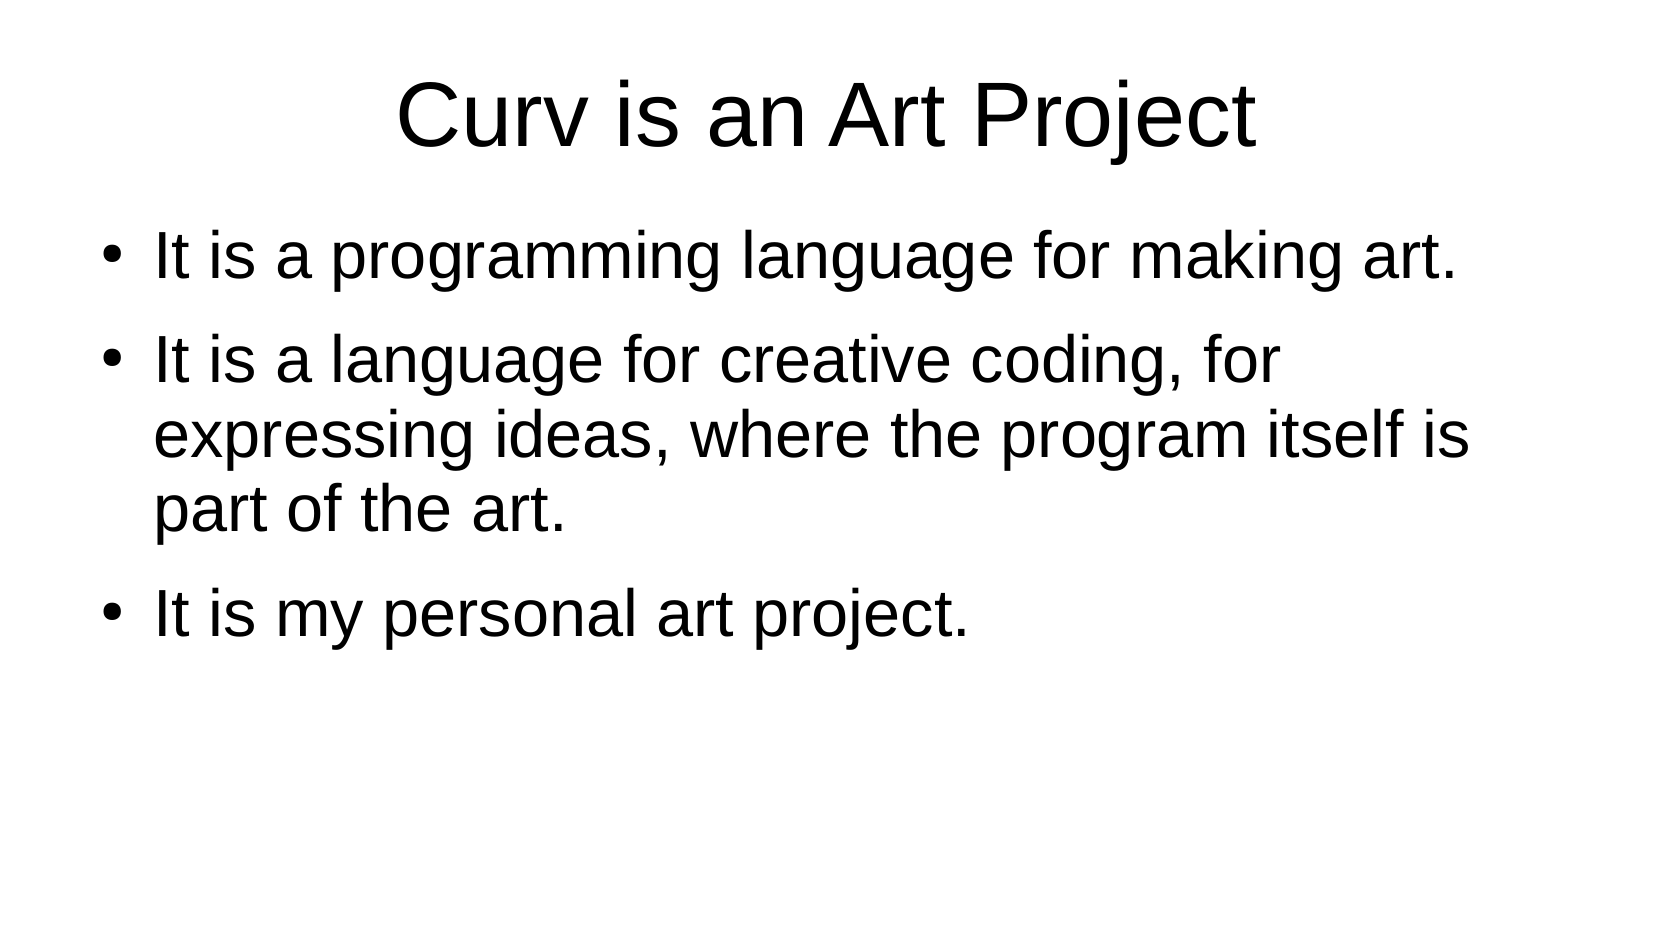

# Curv is an Art Project
It is a programming language for making art.
It is a language for creative coding, for expressing ideas, where the program itself is part of the art.
It is my personal art project.